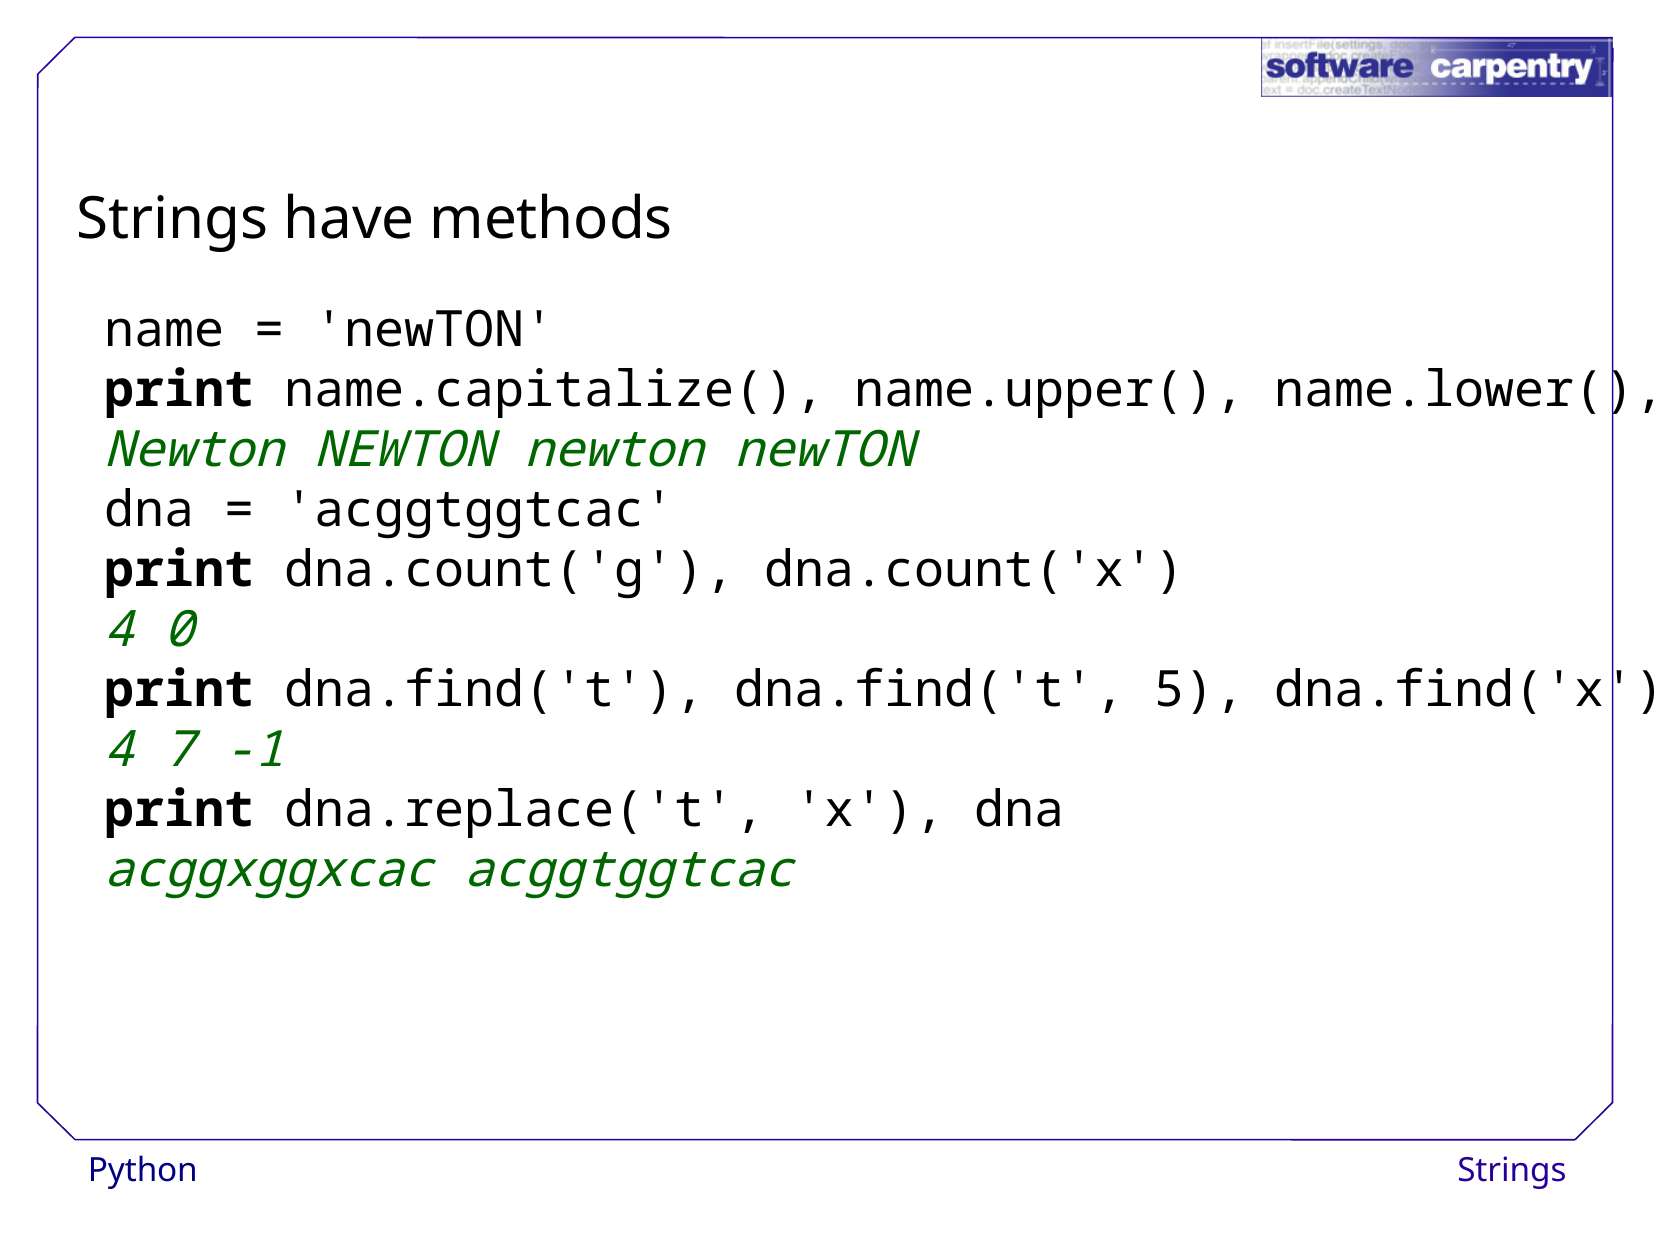

Strings have methods
name = 'newTON'
print name.capitalize(), name.upper(), name.lower(), name
Newton NEWTON newton newTON
dna = 'acggtggtcac'
print dna.count('g'), dna.count('x')
4 0
print dna.find('t'), dna.find('t', 5), dna.find('x')
4 7 -1
print dna.replace('t', 'x'), dna
acggxggxcac acggtggtcac